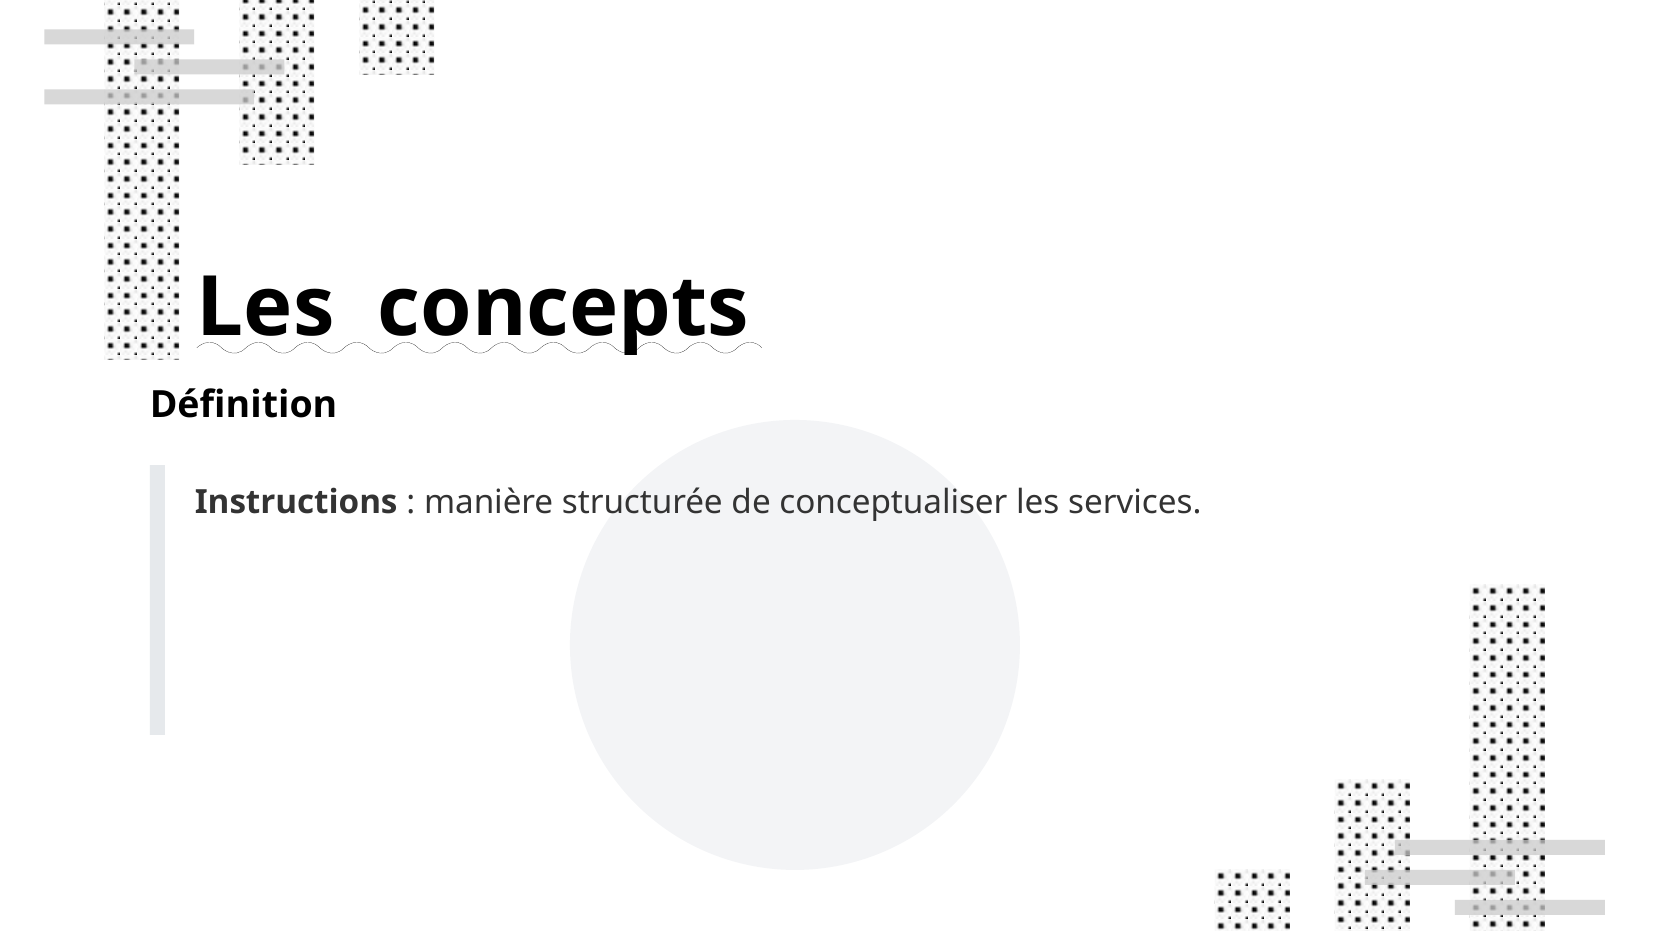

Les concepts
Définition
Instructions : manière structurée de conceptualiser les services.